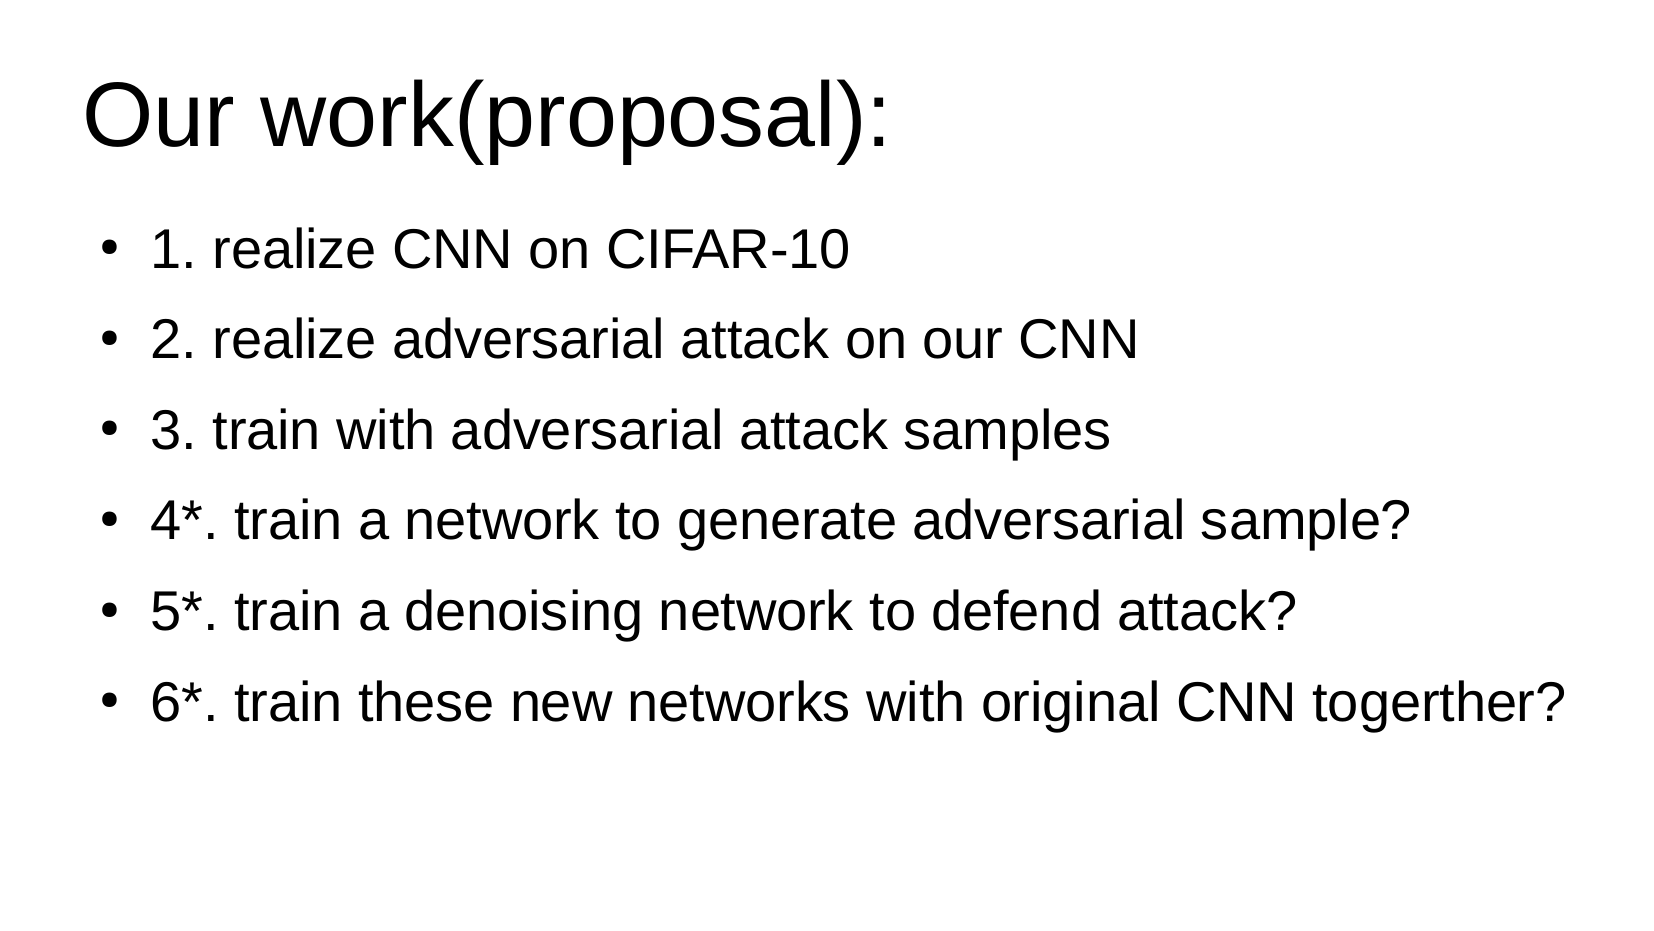

# Our work(proposal):
1. realize CNN on CIFAR-10
2. realize adversarial attack on our CNN
3. train with adversarial attack samples
4*. train a network to generate adversarial sample?
5*. train a denoising network to defend attack?
6*. train these new networks with original CNN togerther?